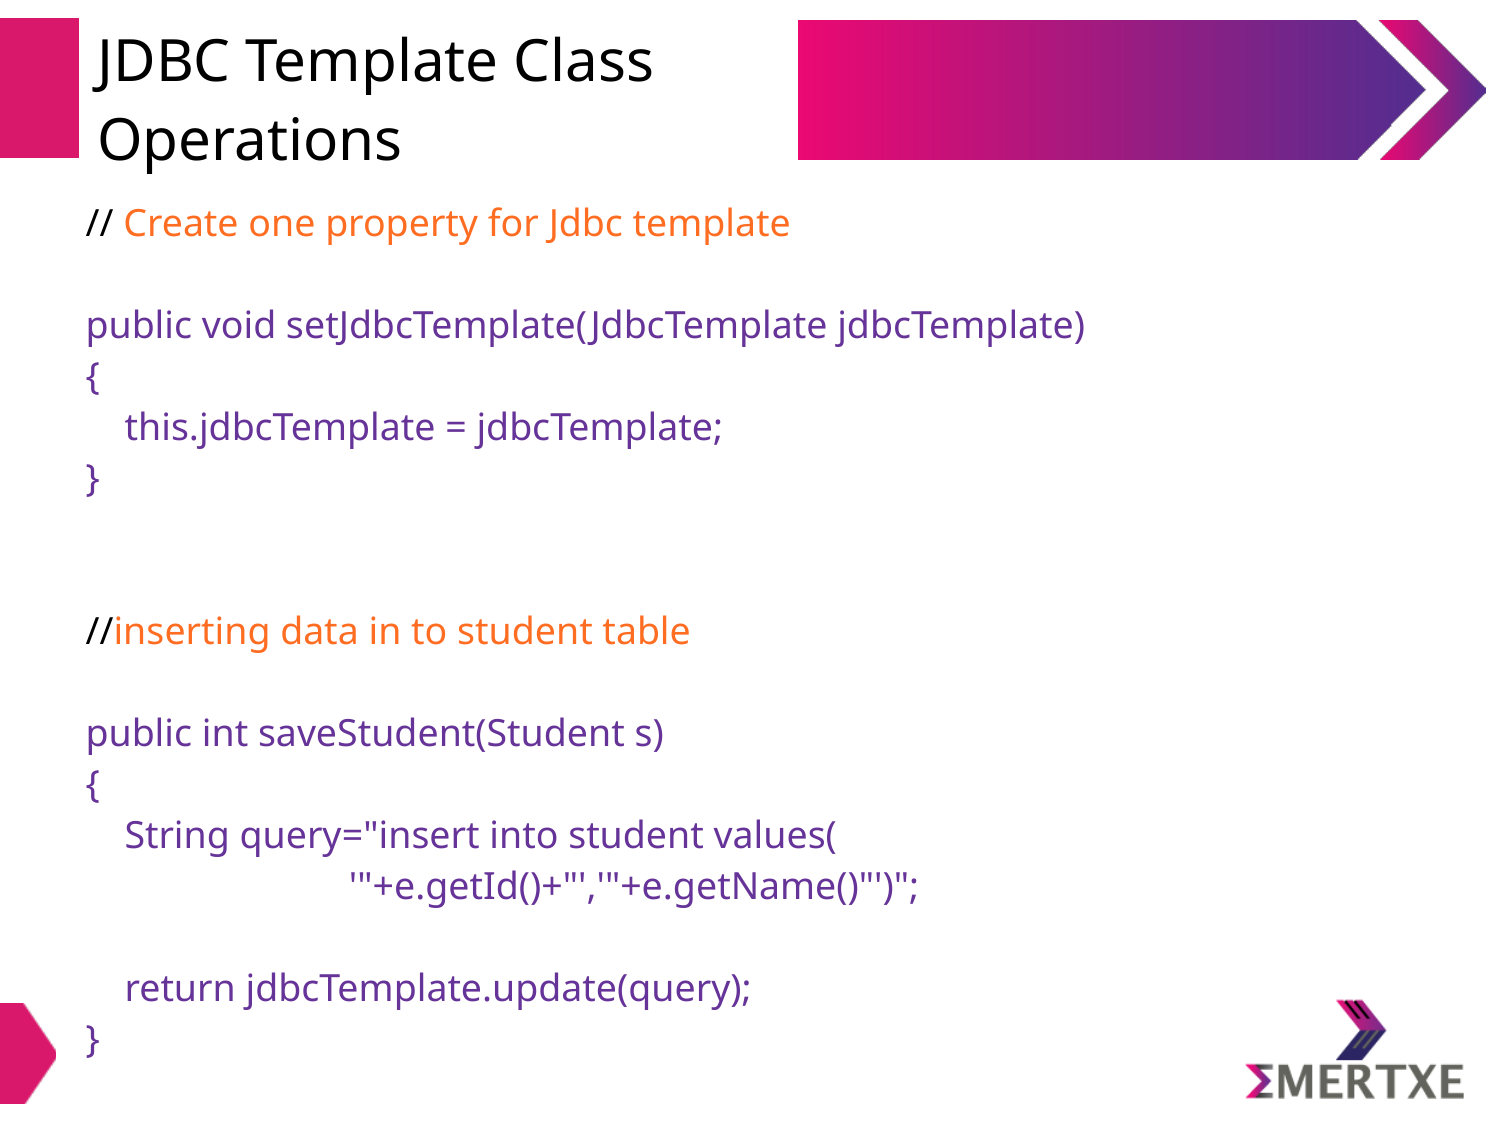

JDBC Template Class Operations
// Create one property for Jdbc template
public void setJdbcTemplate(JdbcTemplate jdbcTemplate)
{
 this.jdbcTemplate = jdbcTemplate;
}
//inserting data in to student table
public int saveStudent(Student s)
{
 String query="insert into student values(
 '"+e.getId()+"','"+e.getName()"')";
 return jdbcTemplate.update(query);
}